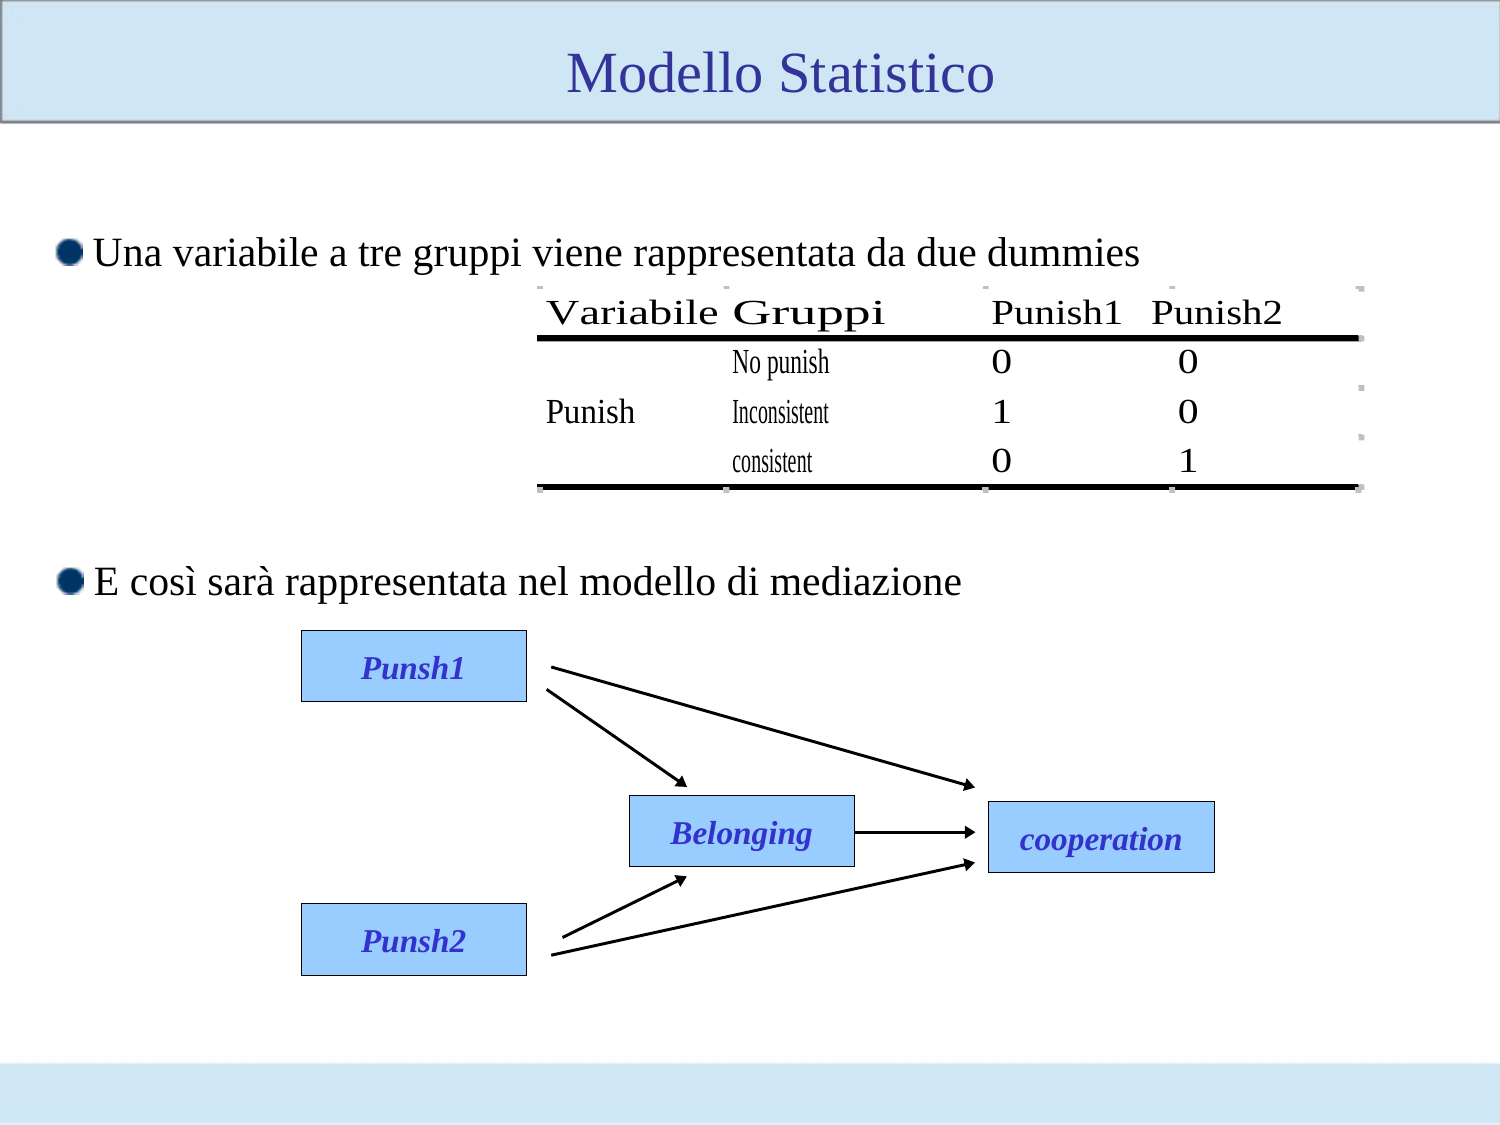

# Modello Statistico
 Una variabile a tre gruppi viene rappresentata da due dummies
Variabile
Gruppi
Punish1
Punish2
No punish
0
0
Punish
Inconsistent
1
0
consistent
0
1
 E così sarà rappresentata nel modello di mediazione
Punsh1
Belonging
cooperation
Punsh2